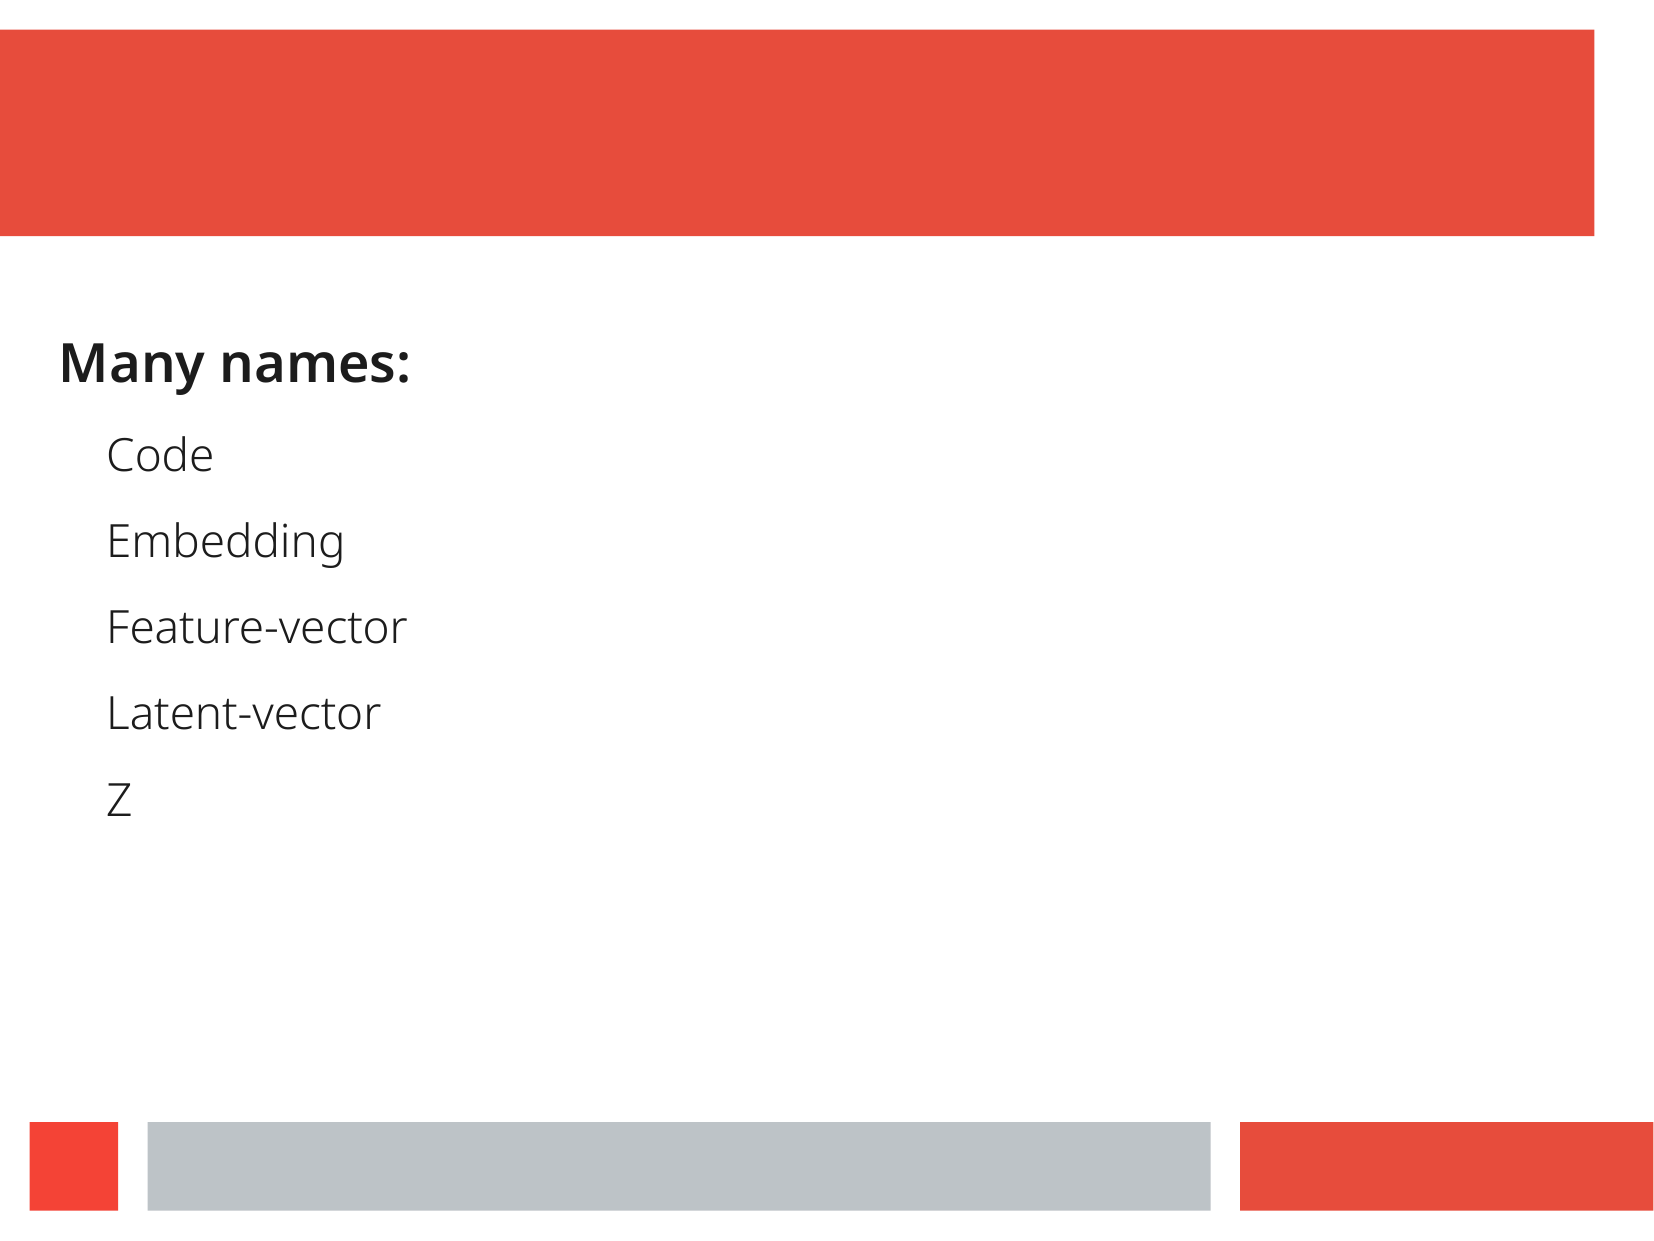

#
Many names:
Code
Embedding
Feature-vector
Latent-vector
Z